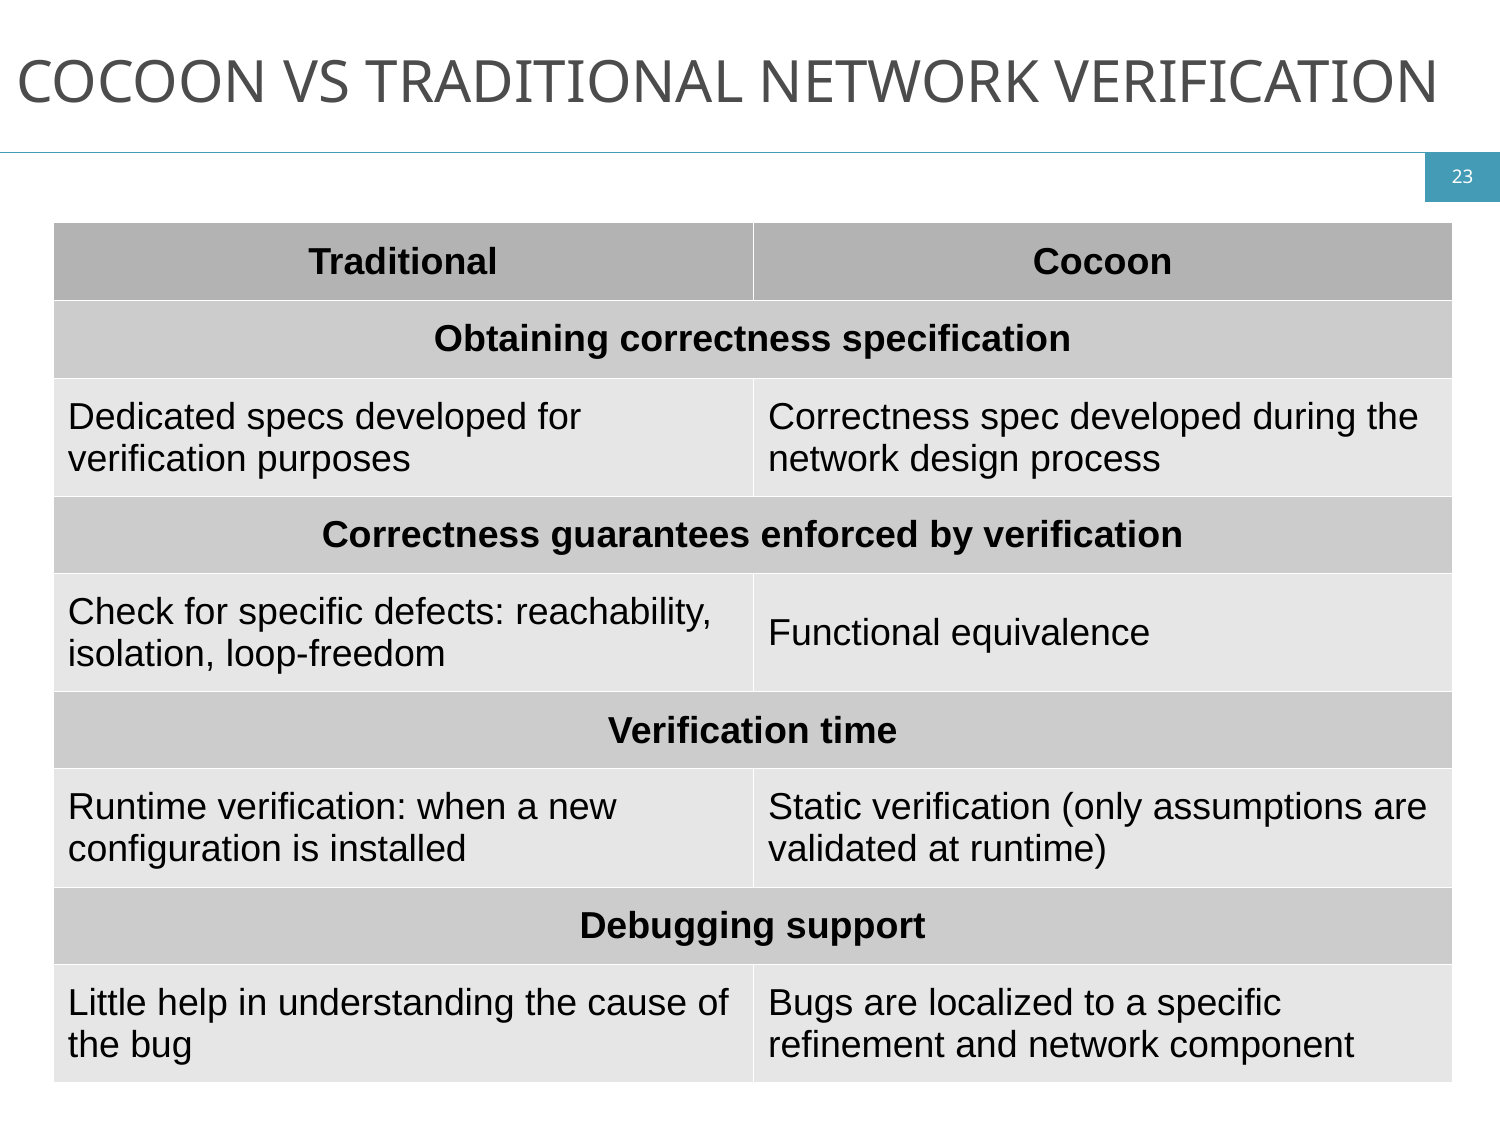

# COCOON VS TRADITIONAL NETWORK VERIFICATION
| Traditional | Cocoon |
| --- | --- |
| Obtaining correctness specification | |
| Dedicated specs developed for verification purposes | Correctness spec developed during the network design process |
| Correctness guarantees enforced by verification | |
| Check for specific defects: reachability, isolation, loop-freedom | Functional equivalence |
| Verification time | |
| Runtime verification: when a new configuration is installed | Static verification (only assumptions are validated at runtime) |
| Debugging support | |
| Little help in understanding the cause of the bug | Bugs are localized to a specific refinement and network component |